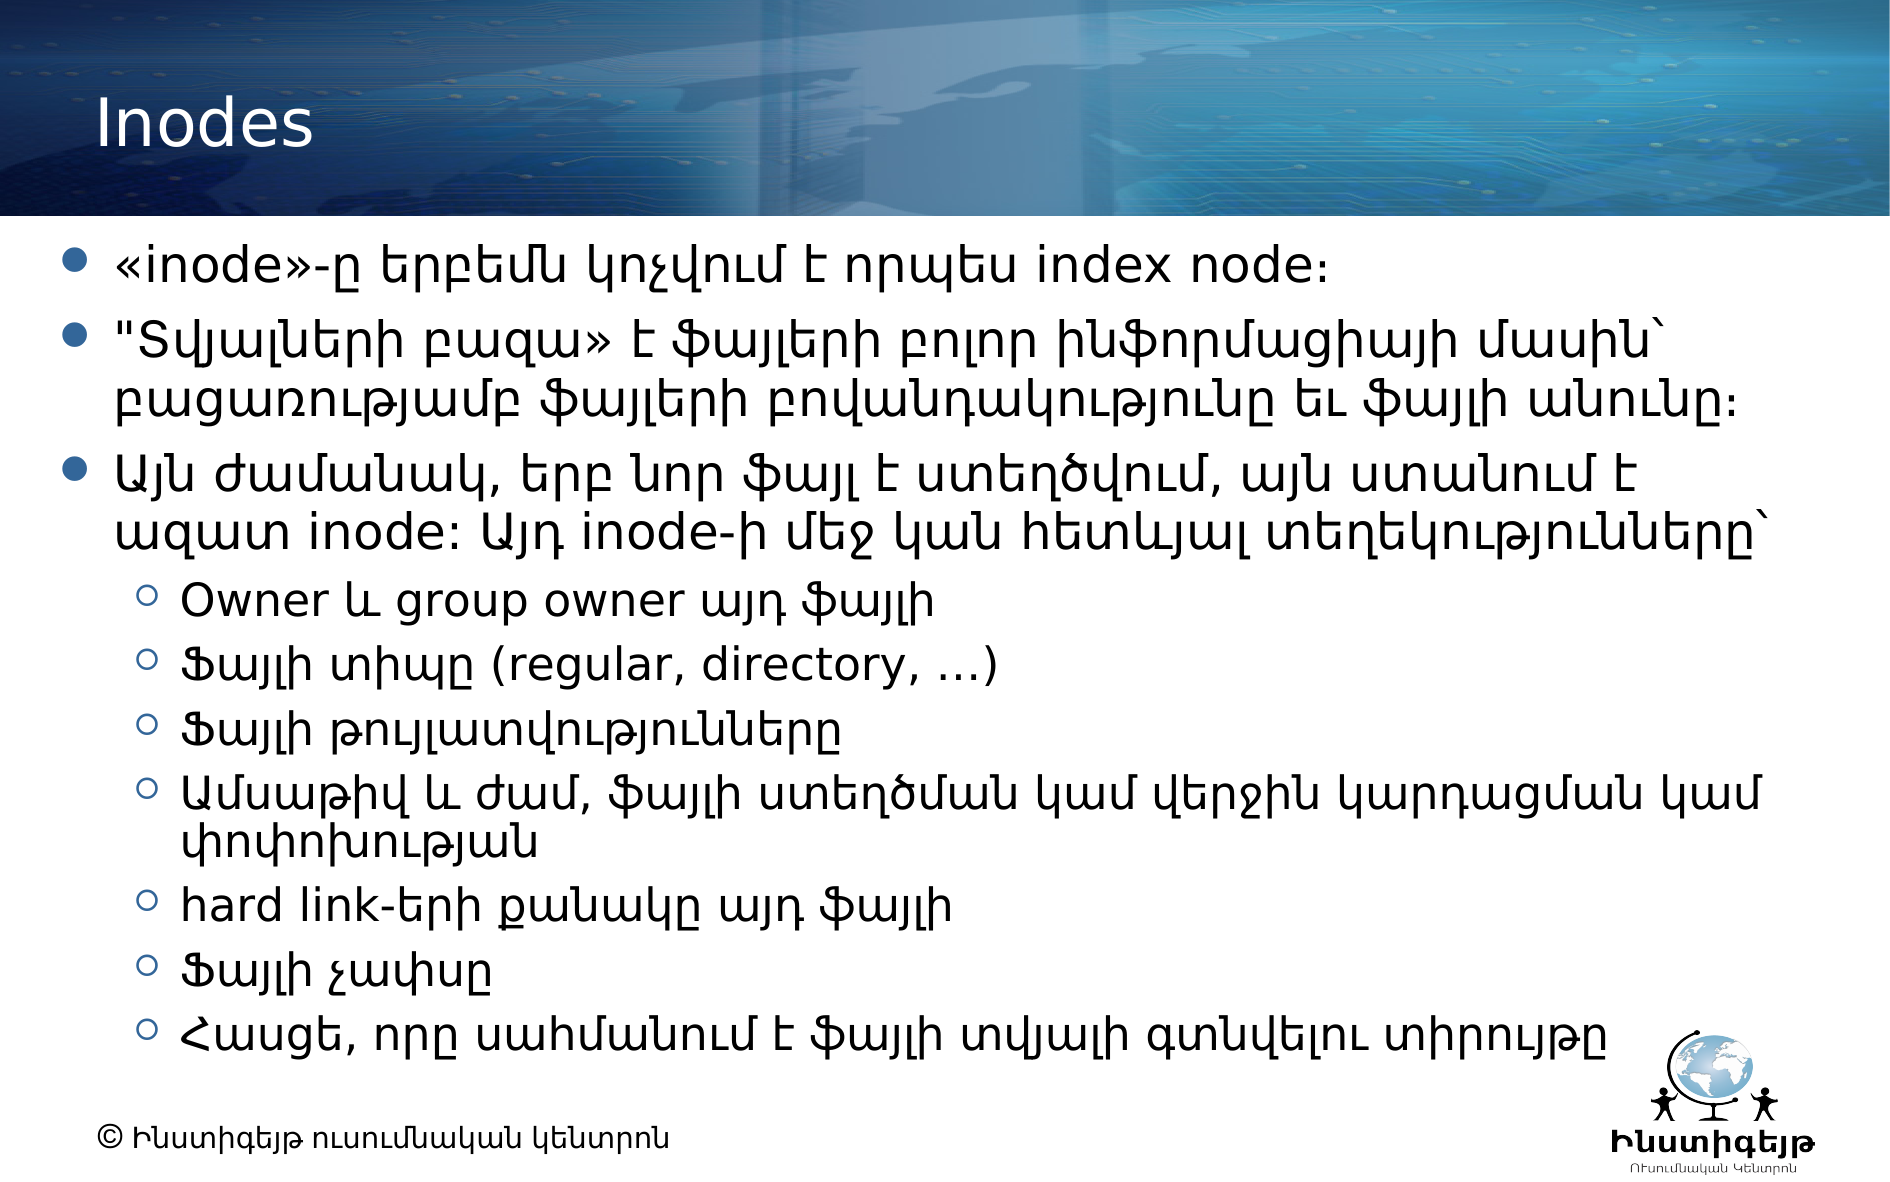

# Inodes
«inode»-ը երբեմն կոչվում է որպես index node։
"Տվյալների բազա» է ֆայլերի բոլոր ինֆորմացիայի մասին՝ բացառությամբ ֆայլերի բովանդակությունը եւ ֆայլի անունը։
Այն ժամանակ, երբ նոր ֆայլ է ստեղծվում, այն ստանում է ազատ inode: Այդ inode-ի մեջ կան հետևյալ տեղեկությունները՝
Owner և group owner այդ ֆայլի
Ֆայլի տիպը (regular, directory, …)
Ֆայլի թույլատվությունները
Ամսաթիվ և ժամ, ֆայլի ստեղծման կամ վերջին կարդացման կամ փոփոխության
hard link-երի քանակը այդ ֆայլի
Ֆայլի չափսը
Հասցե, որը սահմանում է ֆայլի տվյալի գտնվելու տիրույթը